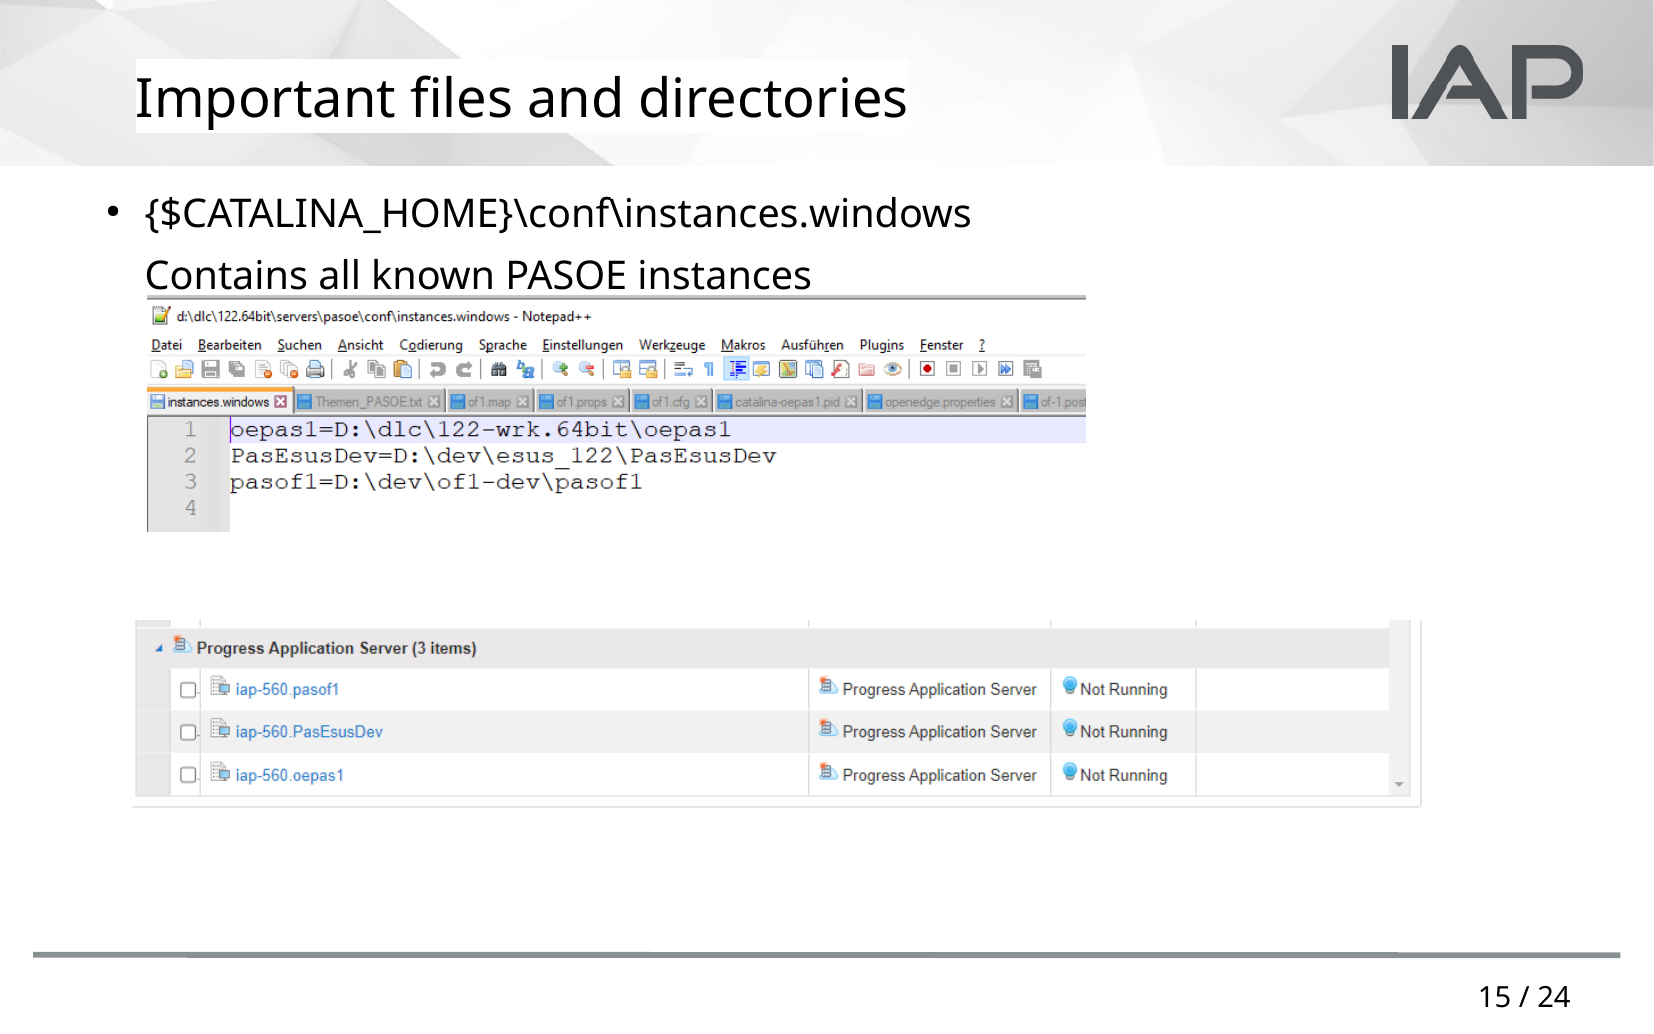

# Important files and directories
{$CATALINA_HOME}\conf\instances.windows
Contains all known PASOE instances
15